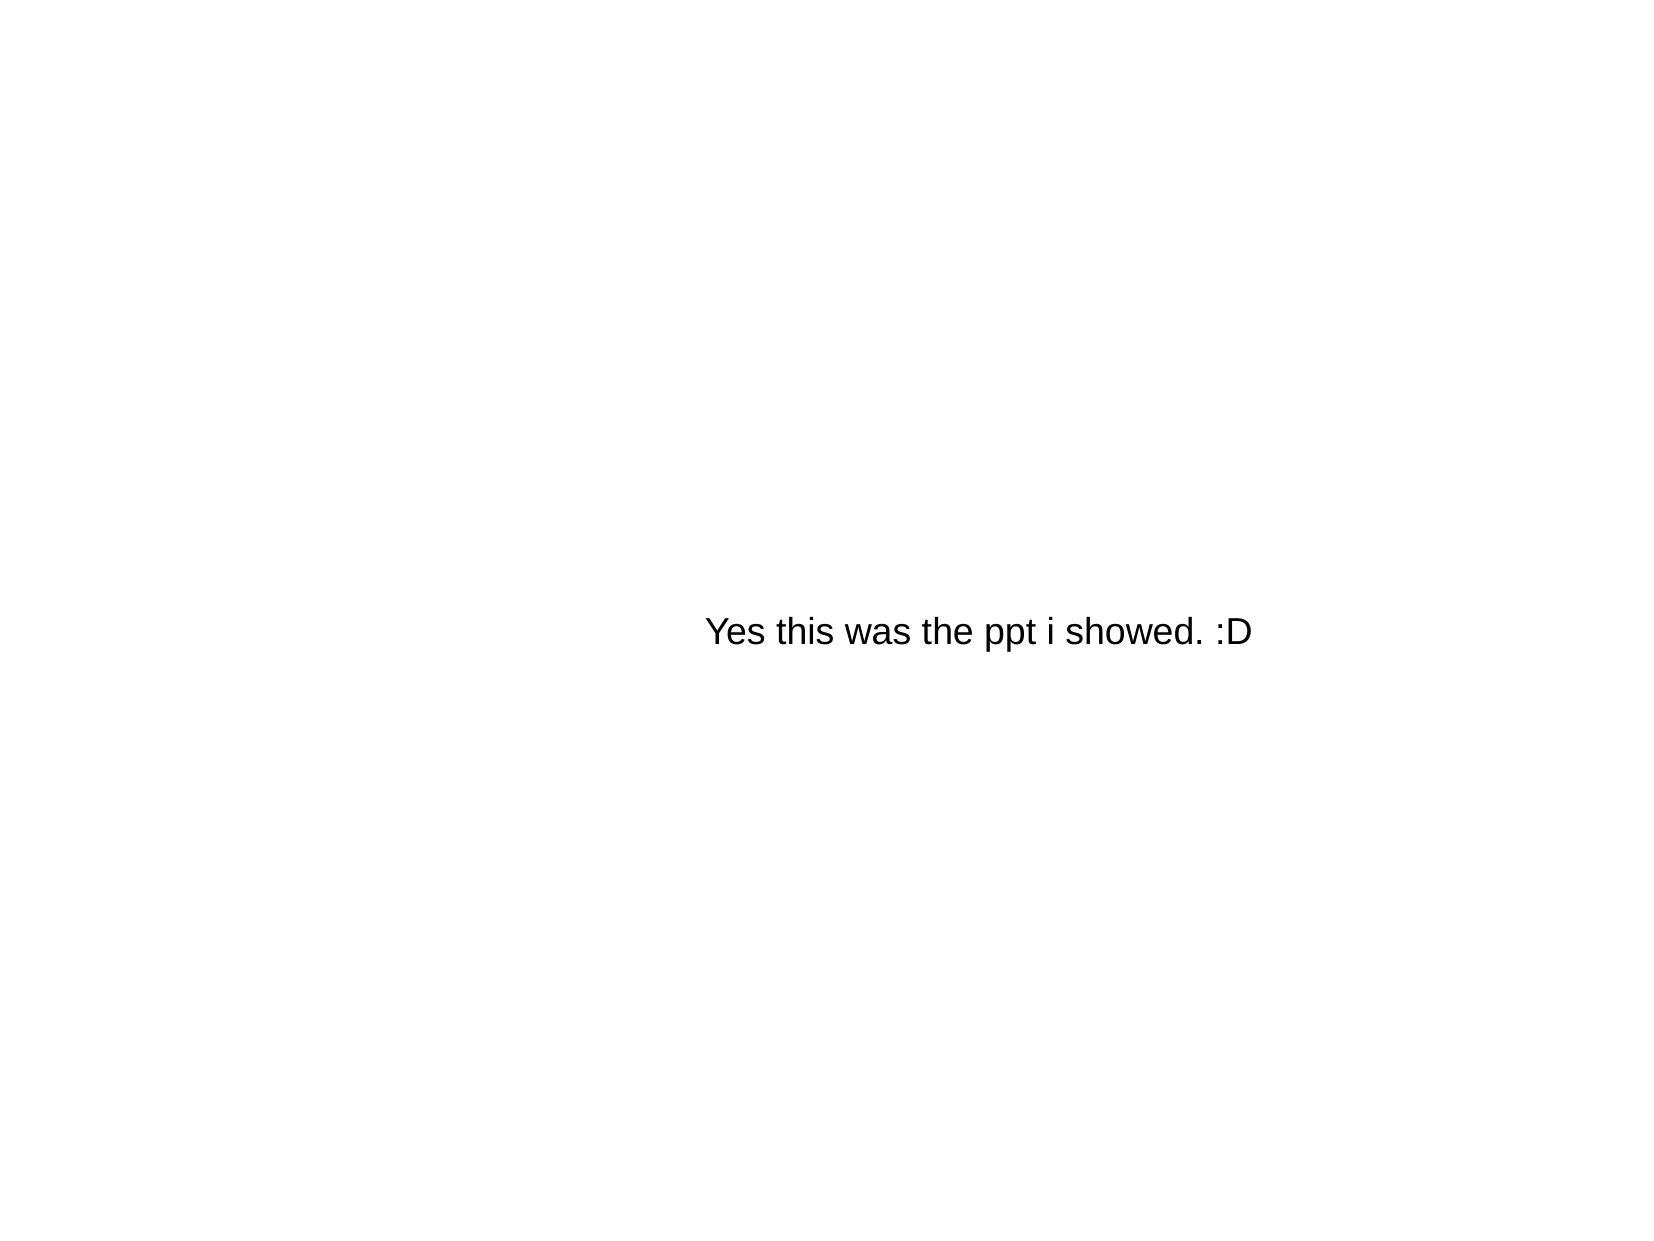

Yes this was the ppt i showed. :D